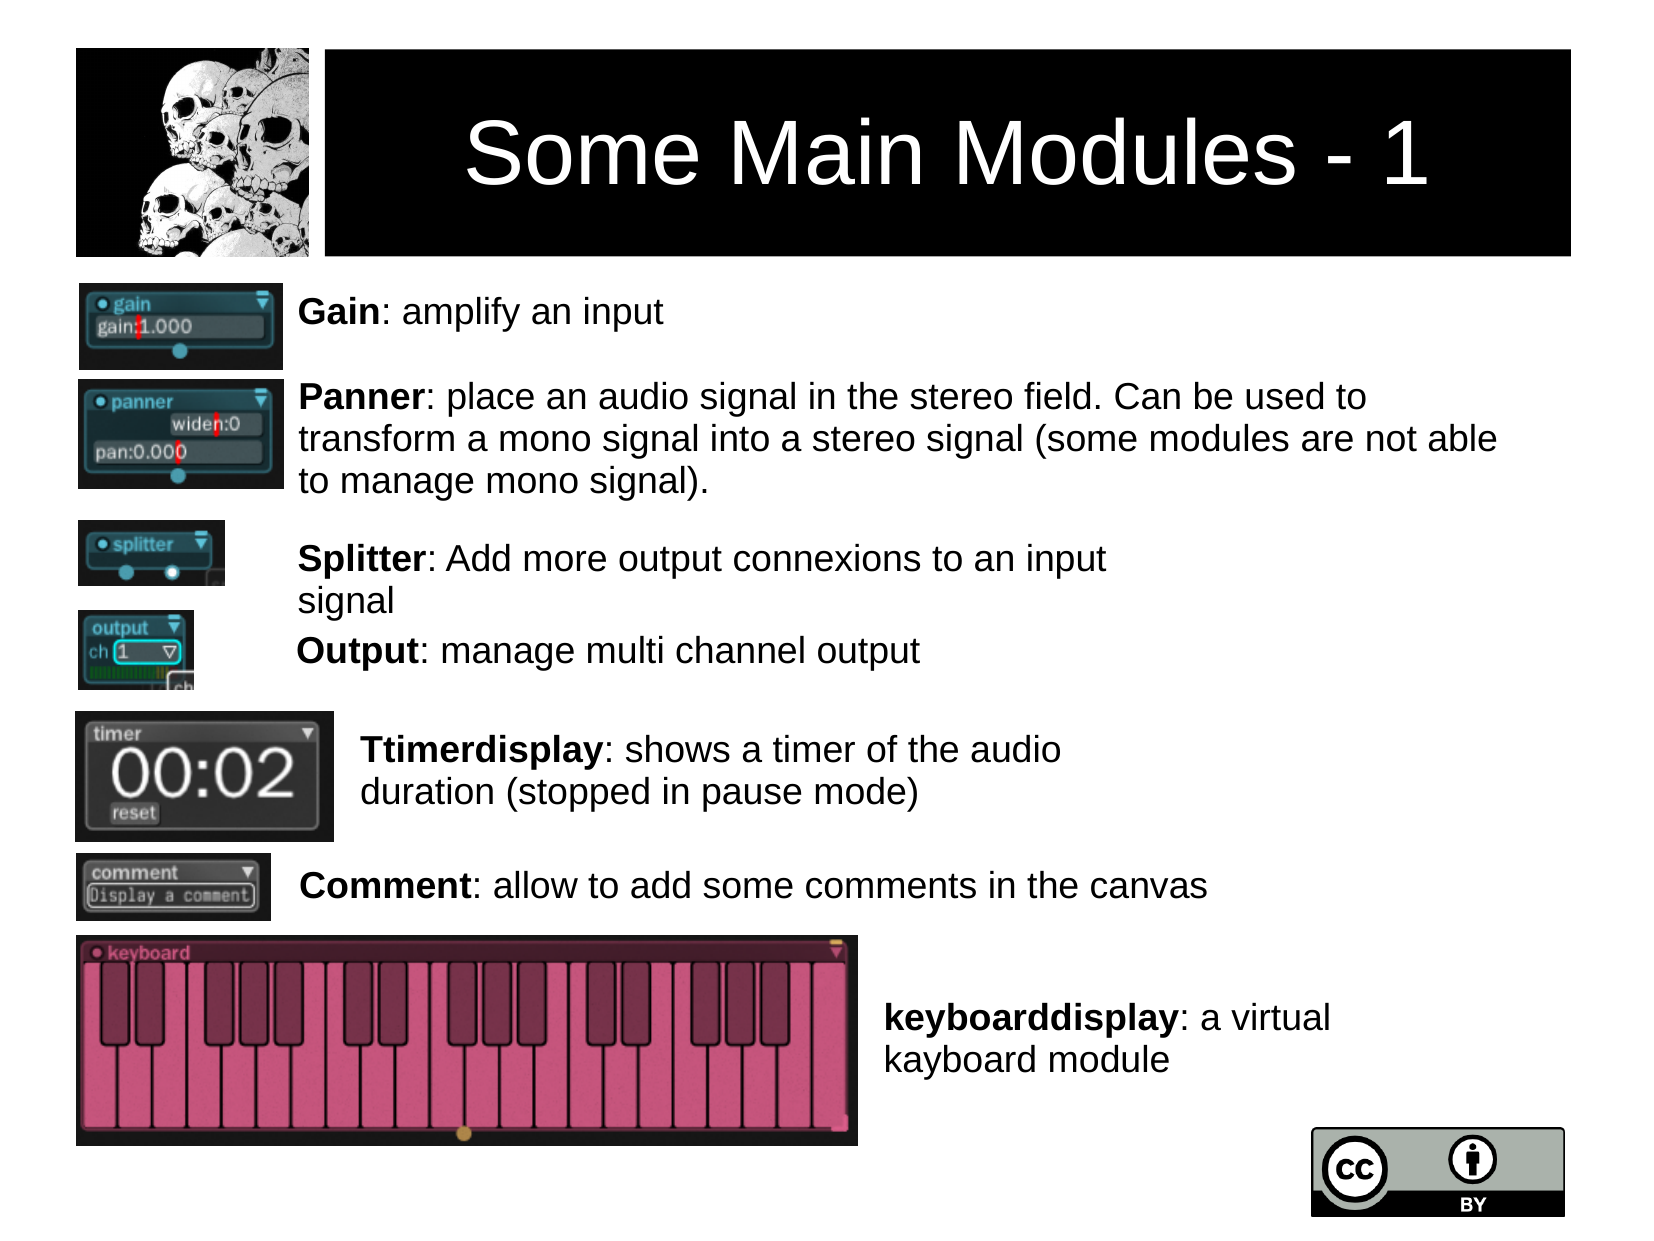

# Some Main Modules - 1
Gain: amplify an input
Panner: place an audio signal in the stereo field. Can be used to transform a mono signal into a stereo signal (some modules are not able to manage mono signal).
Splitter: Add more output connexions to an input signal
Output: manage multi channel output
Ttimerdisplay: shows a timer of the audio duration (stopped in pause mode)
Comment: allow to add some comments in the canvas
keyboarddisplay: a virtual kayboard module